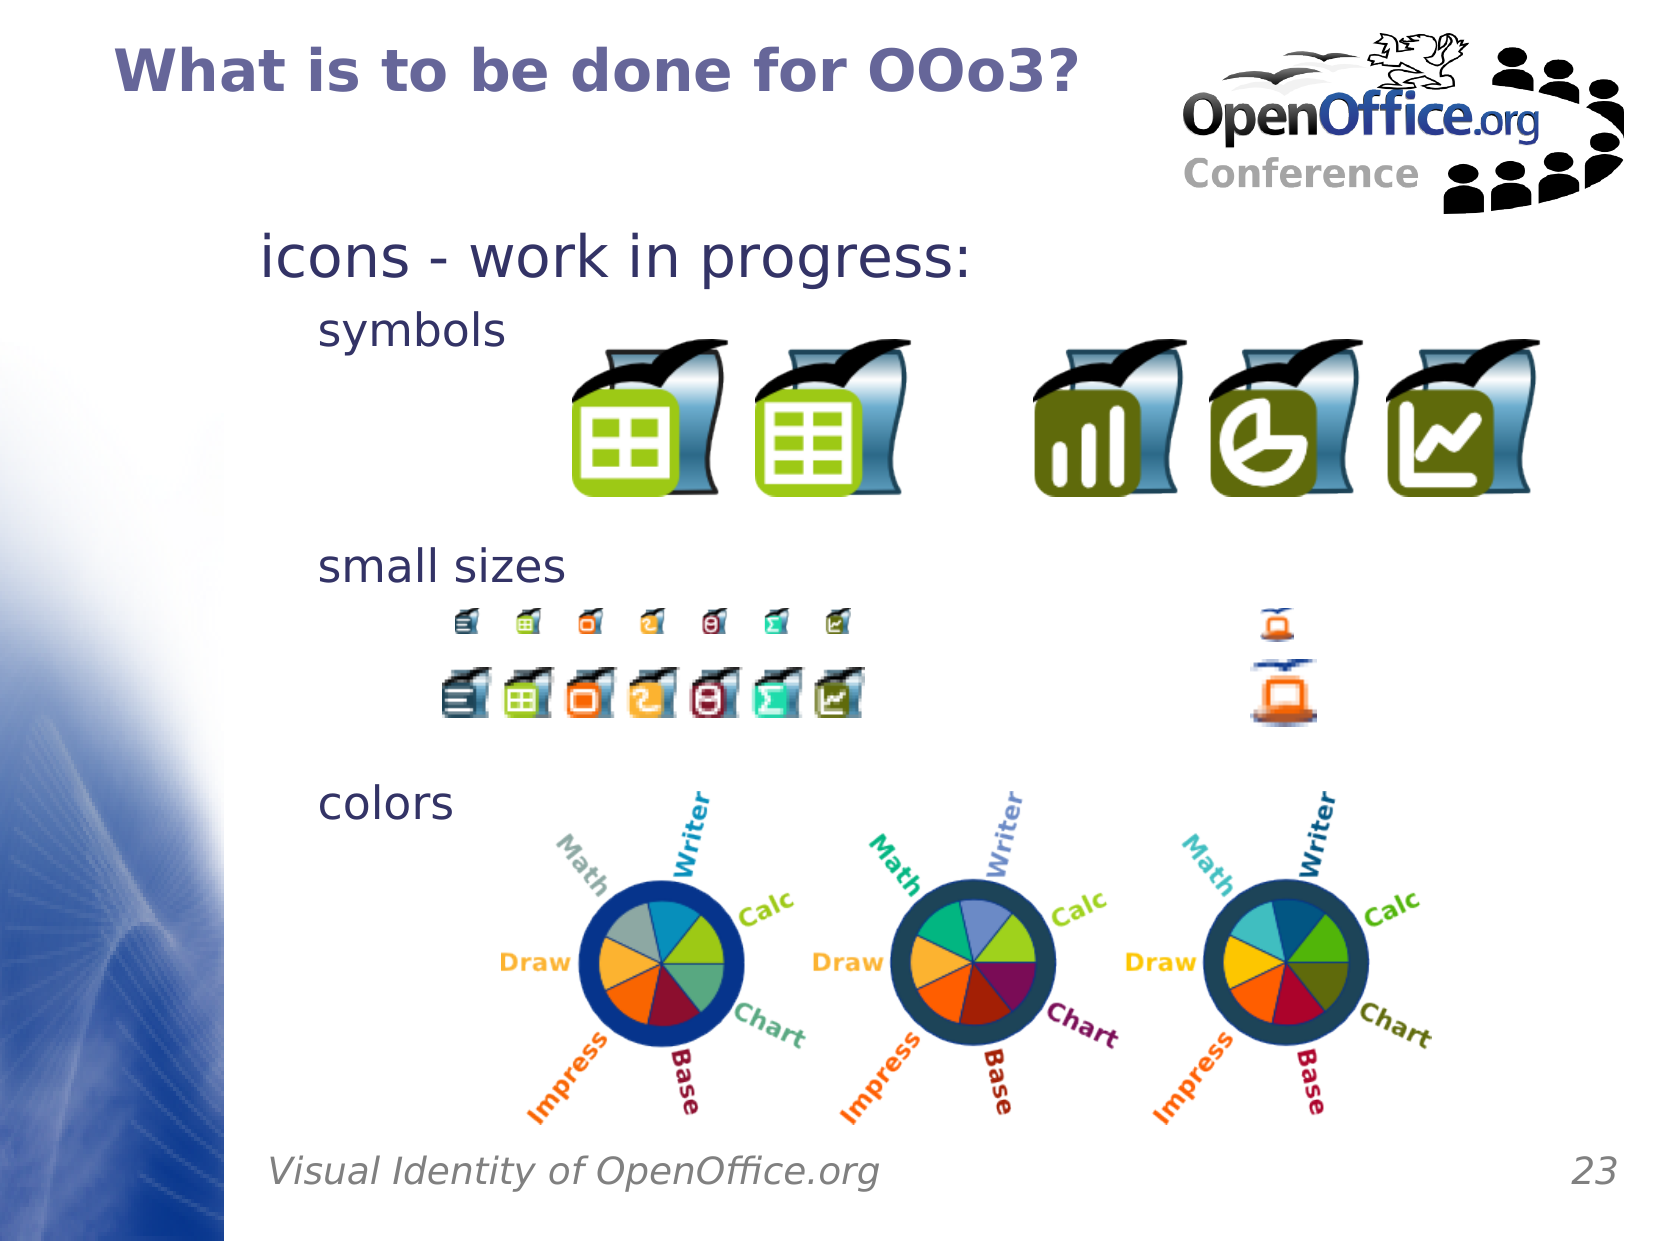

# What is to be done for OOo3?
 icons - work in progress:
symbols
small sizes
colors